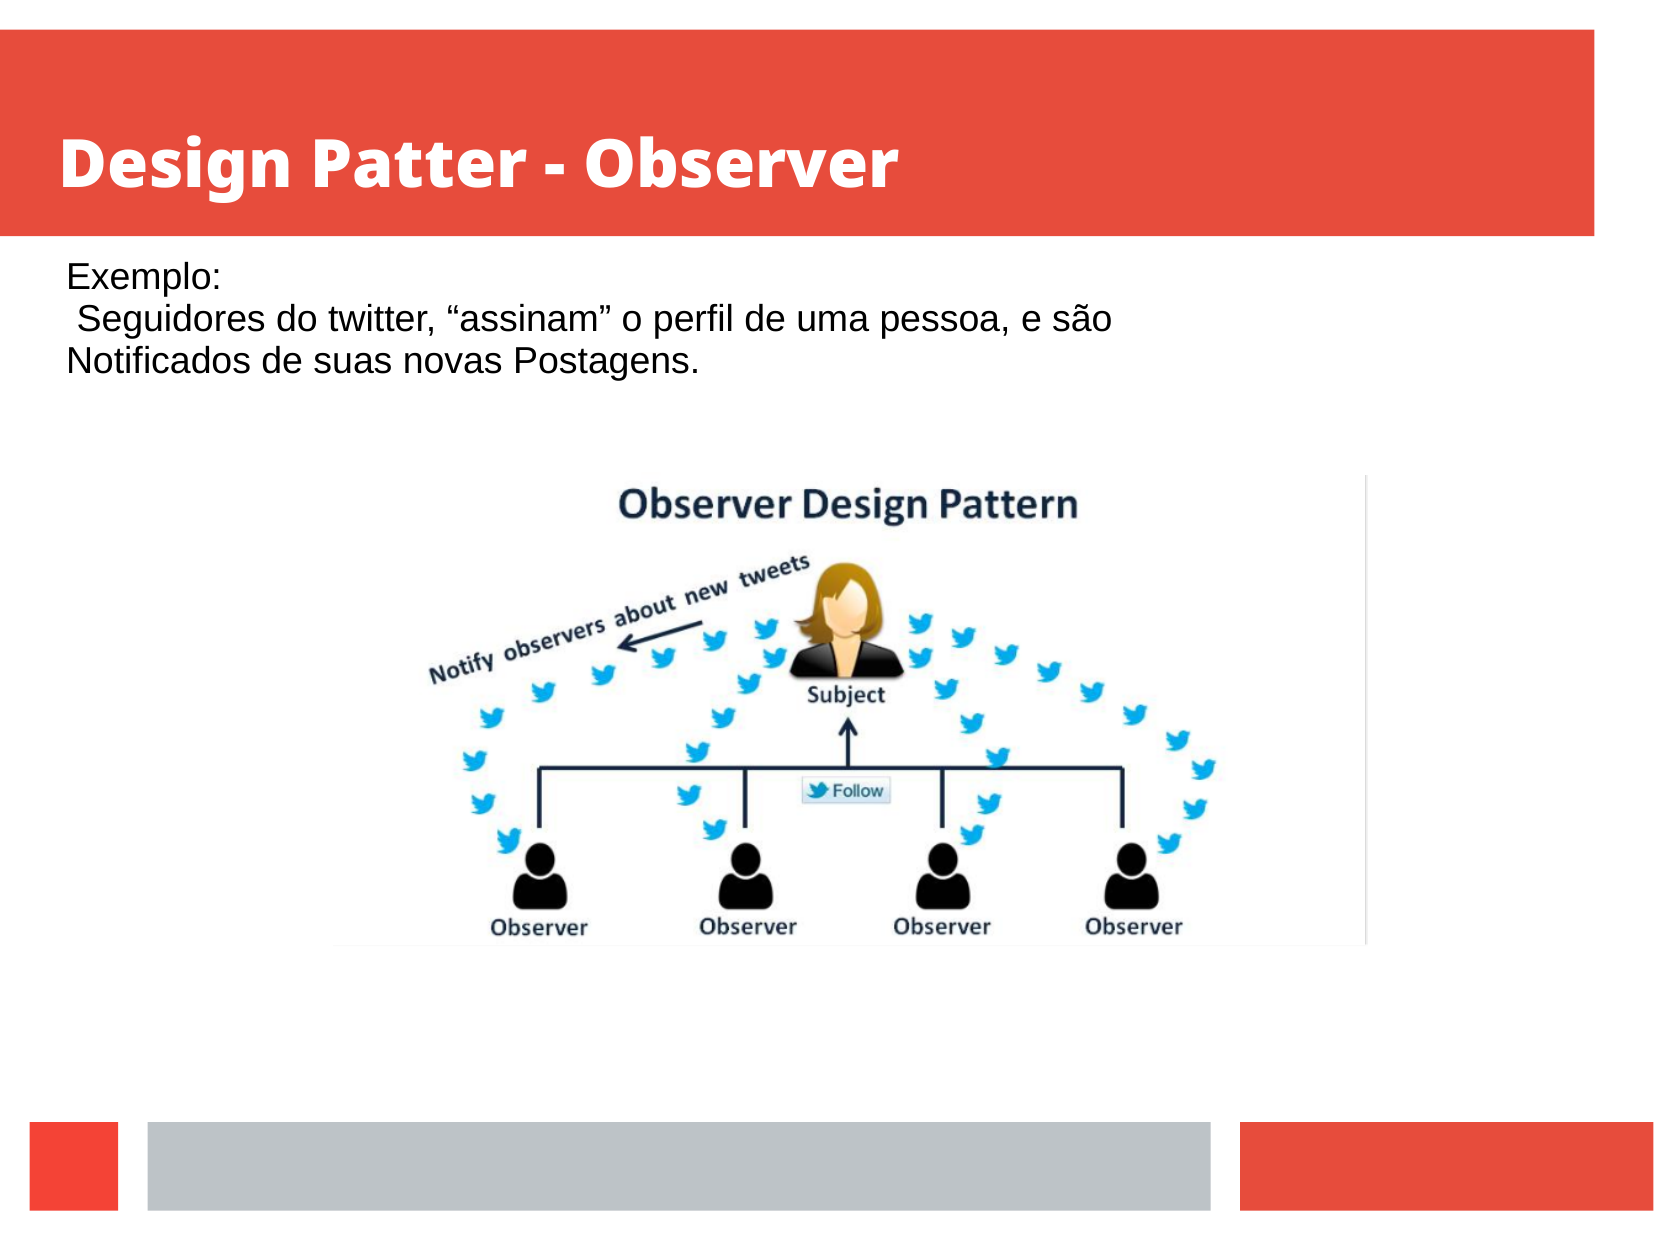

# Design Patter - Observer
Exemplo:
 Seguidores do twitter, “assinam” o perfil de uma pessoa, e são
Notificados de suas novas Postagens.